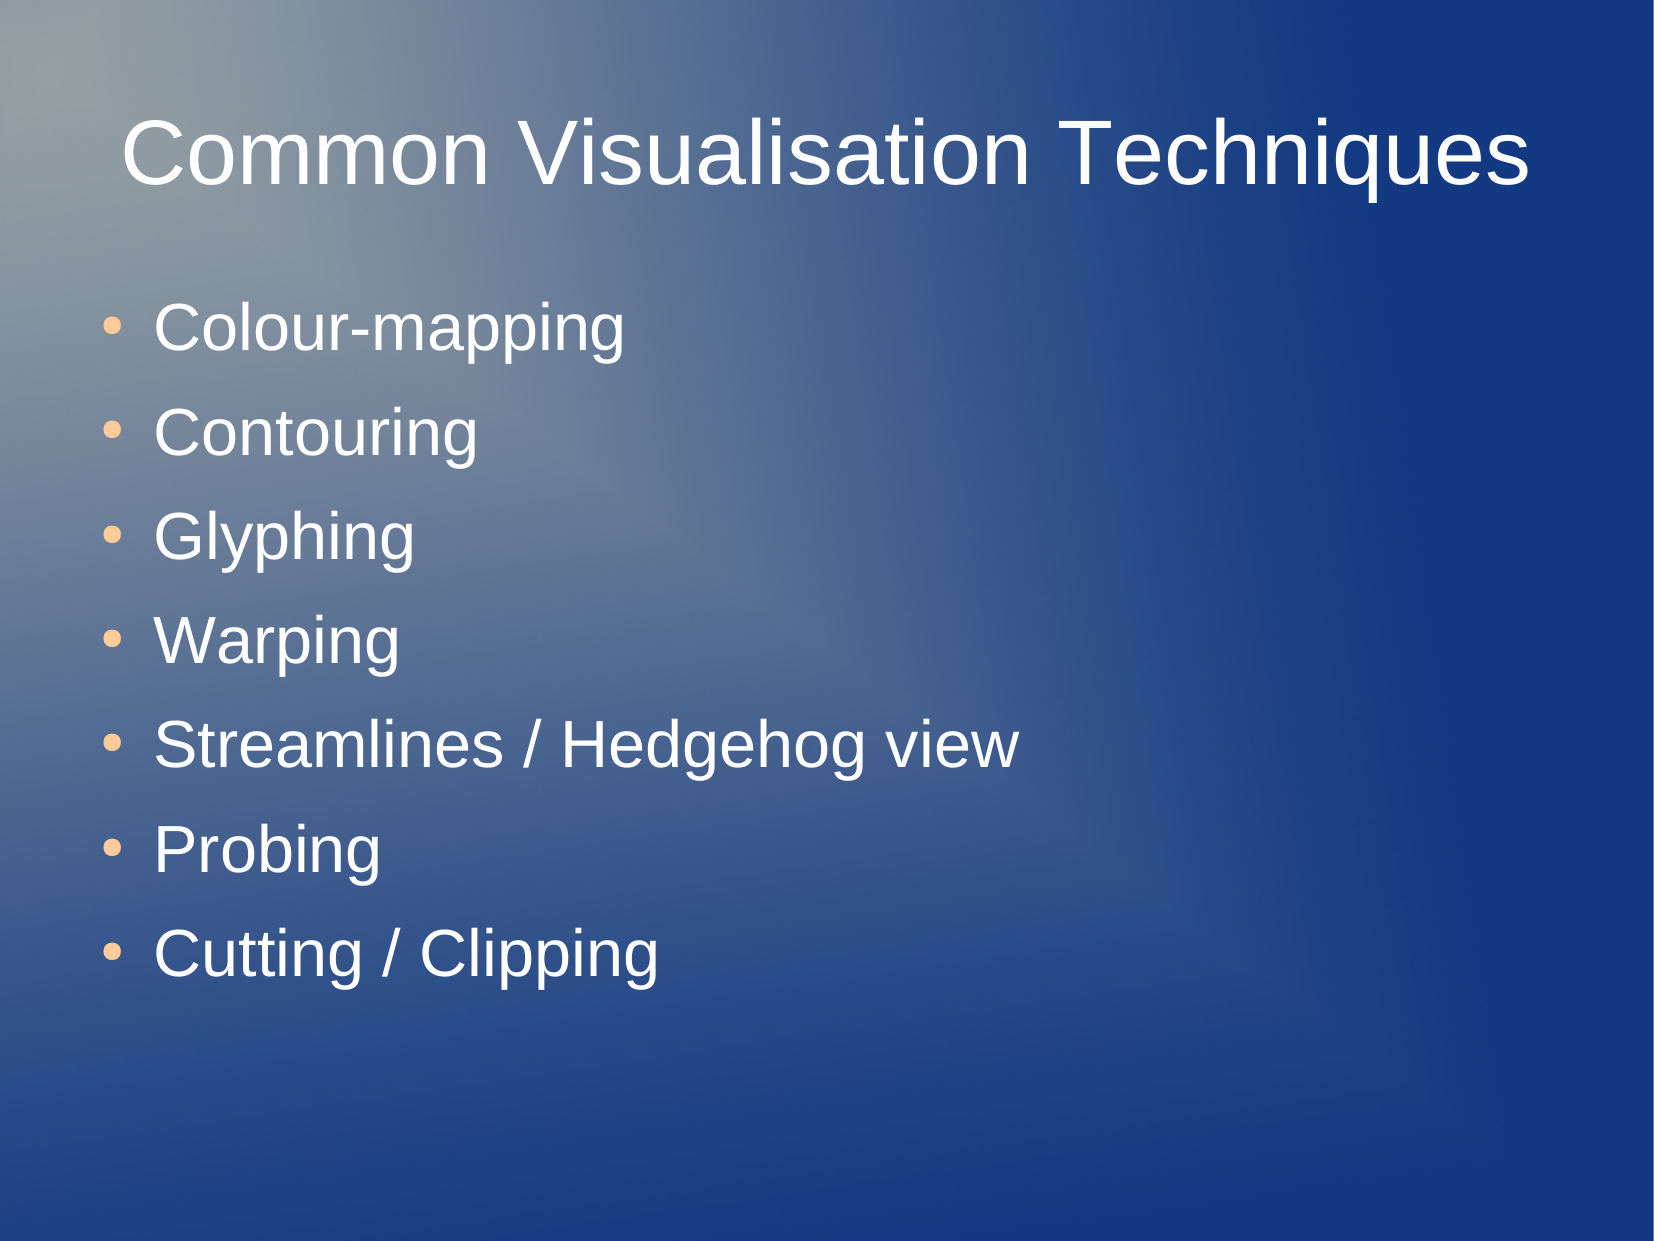

# Common Visualisation Techniques
Colour-mapping
Contouring
Glyphing
Warping
Streamlines / Hedgehog view
Probing
Cutting / Clipping